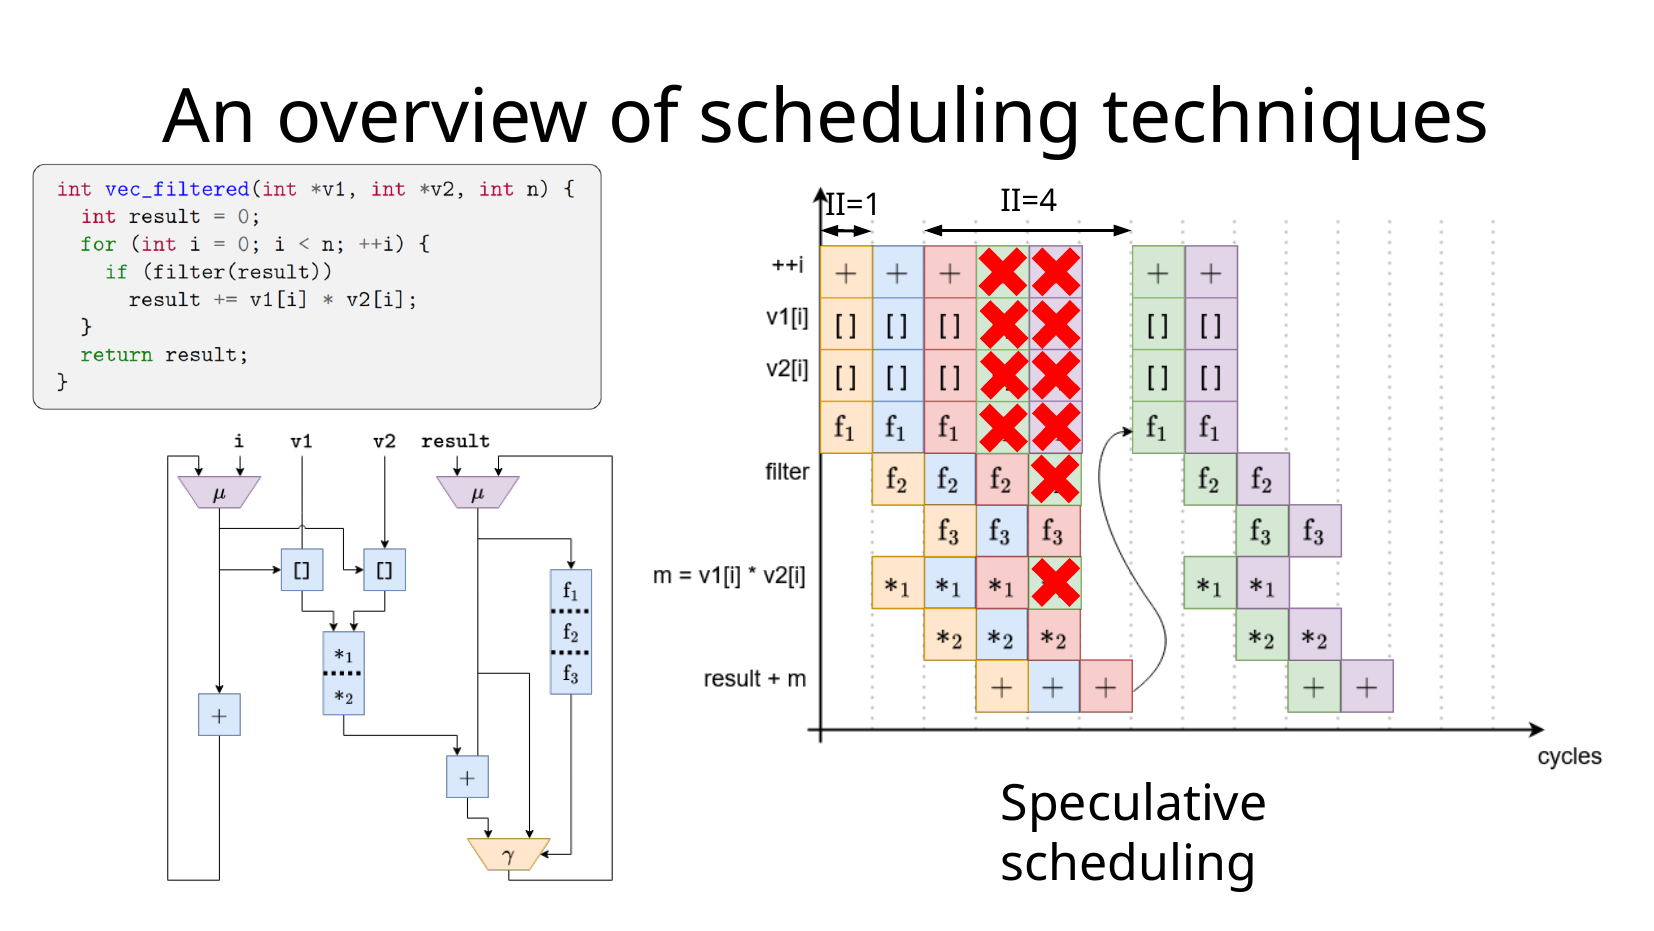

# An overview of scheduling techniques
II=4
II=1
Speculative scheduling